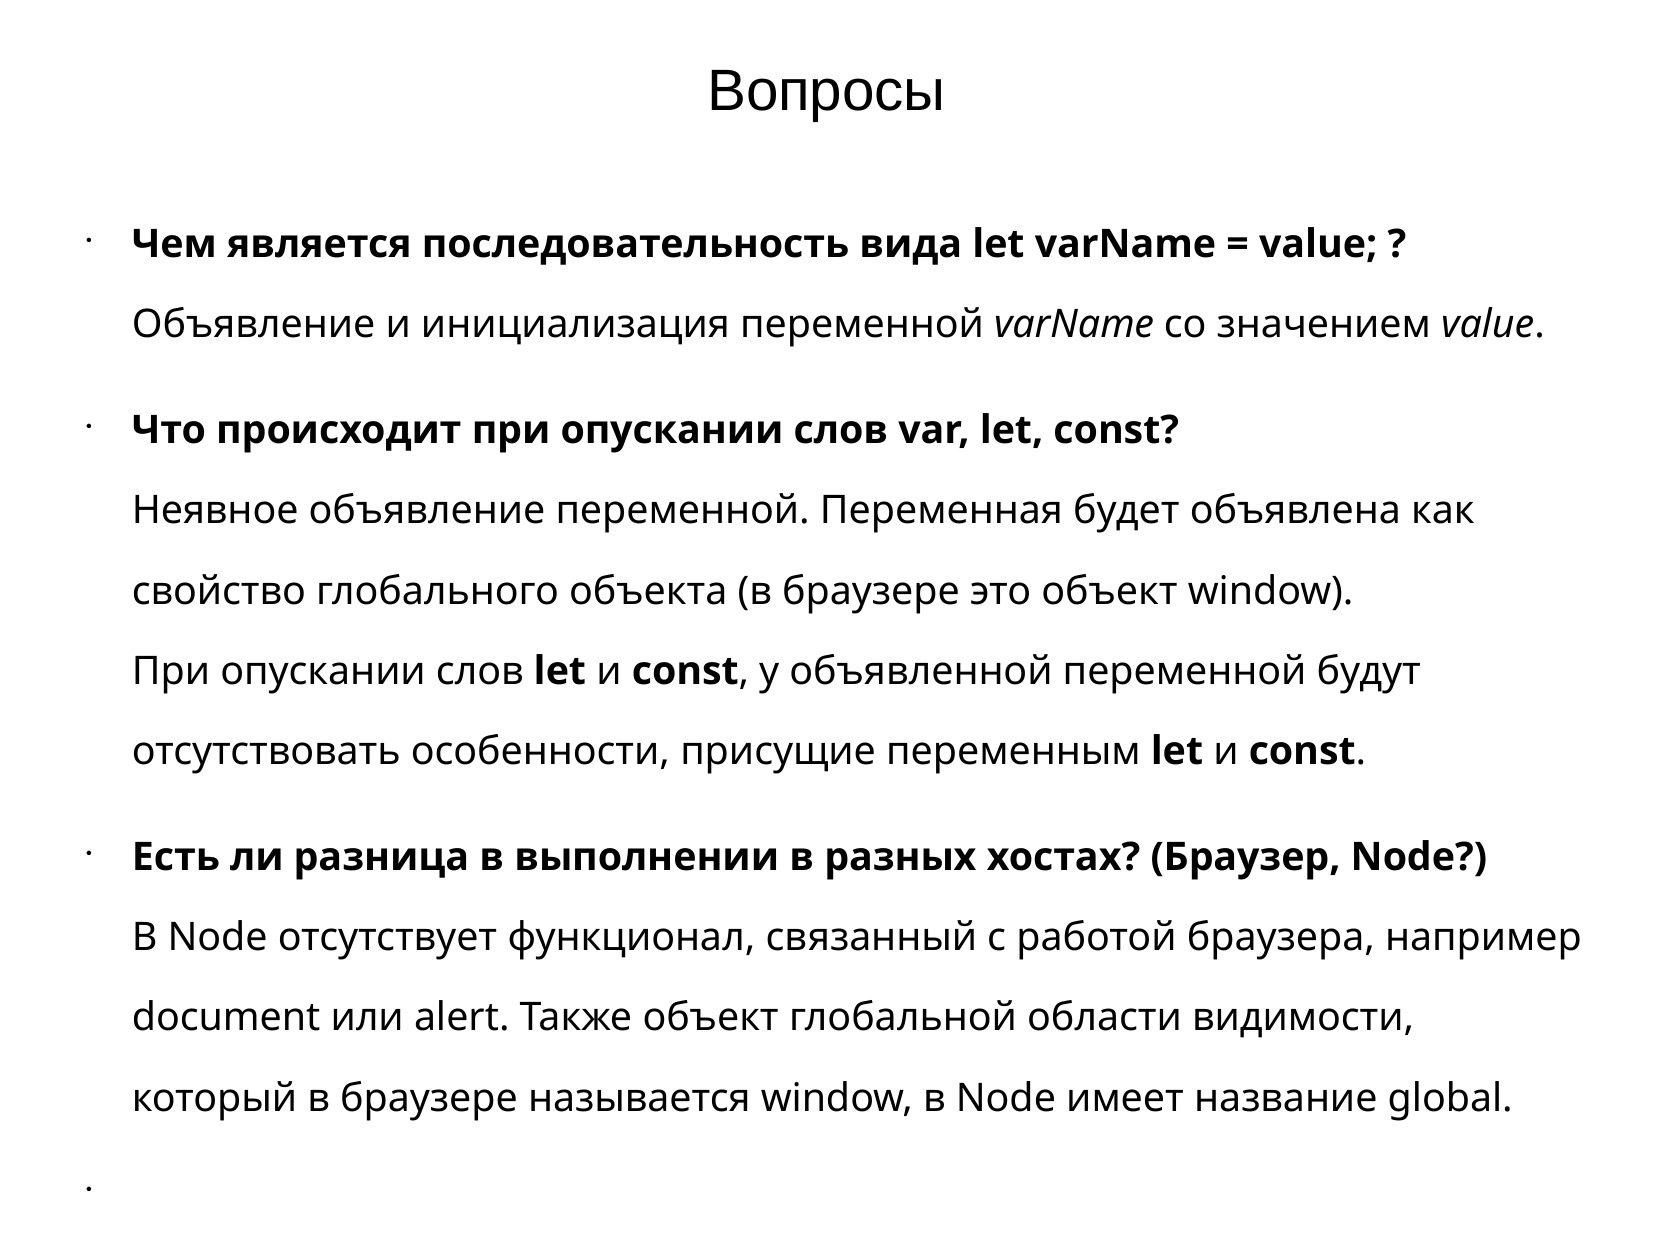

# Вопросы
Чем является последовательность вида let varName = value; ?Объявление и инициализация переменной varName со значением value.
Что происходит при опускании слов var, let, const?
Неявное объявление переменной. Переменная будет объявлена как свойство глобального объекта (в браузере это объект window).
При опускании слов let и const, у объявленной переменной будут отсутствовать особенности, присущие переменным let и const.
Есть ли разница в выполнении в разных хостах? (Браузер, Node?)
В Node отсутствует функционал, связанный с работой браузера, например document или alert. Также объект глобальной области видимости, который в браузере называется window, в Node имеет название global.